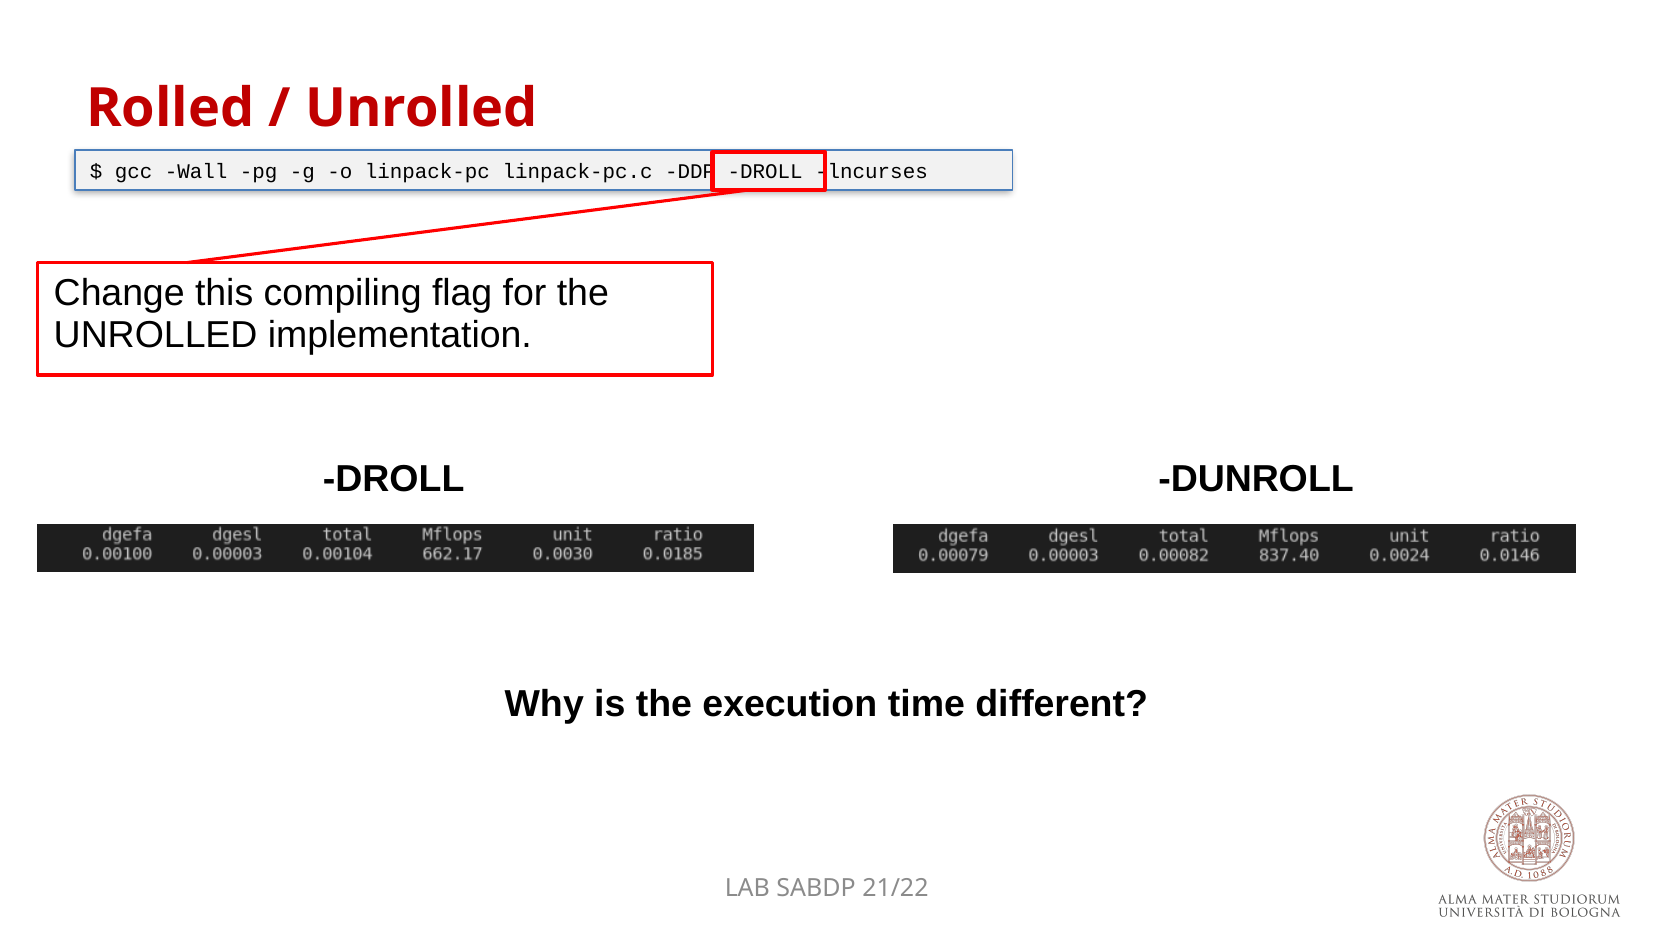

# Rolled / Unrolled
$ gcc -Wall -pg -g -o linpack-pc linpack-pc.c -DDP -DROLL -lncurses
Change this compiling flag for the UNROLLED implementation.
-DROLL
-DUNROLL
Why is the execution time different?
LAB SABDP 21/22